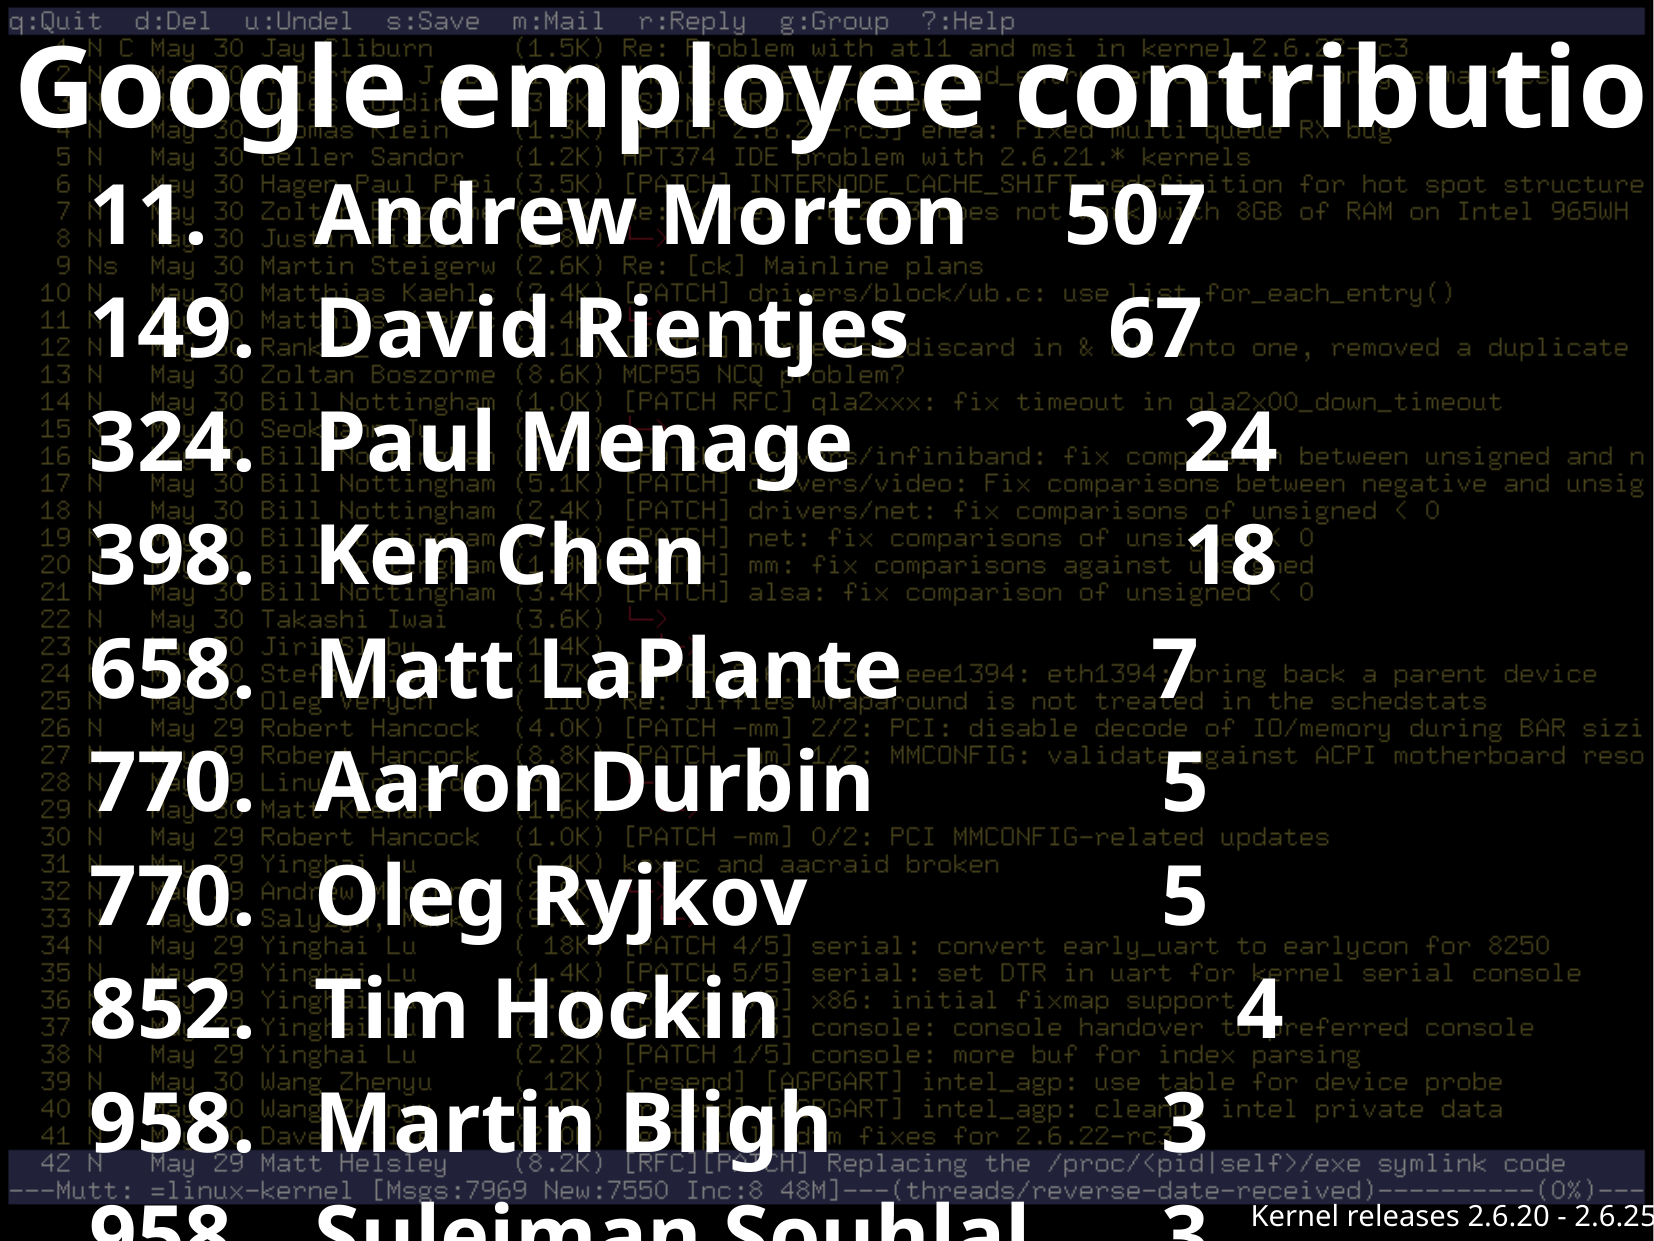

Google employee contributions
11.		Andrew Morton		507
149.	David Rientjes			 67
324.	Paul Menage				 24
398.	Ken Chen						 18
658.	Matt LaPlante			 7
770.	Aaron Durbin				 5
770.	Oleg Ryjkov					 5
852.	Tim Hockin						 4
958.	Martin Bligh					 3
958.	Suleiman Souhlal		 3
Kernel releases 2.6.20 - 2.6.25